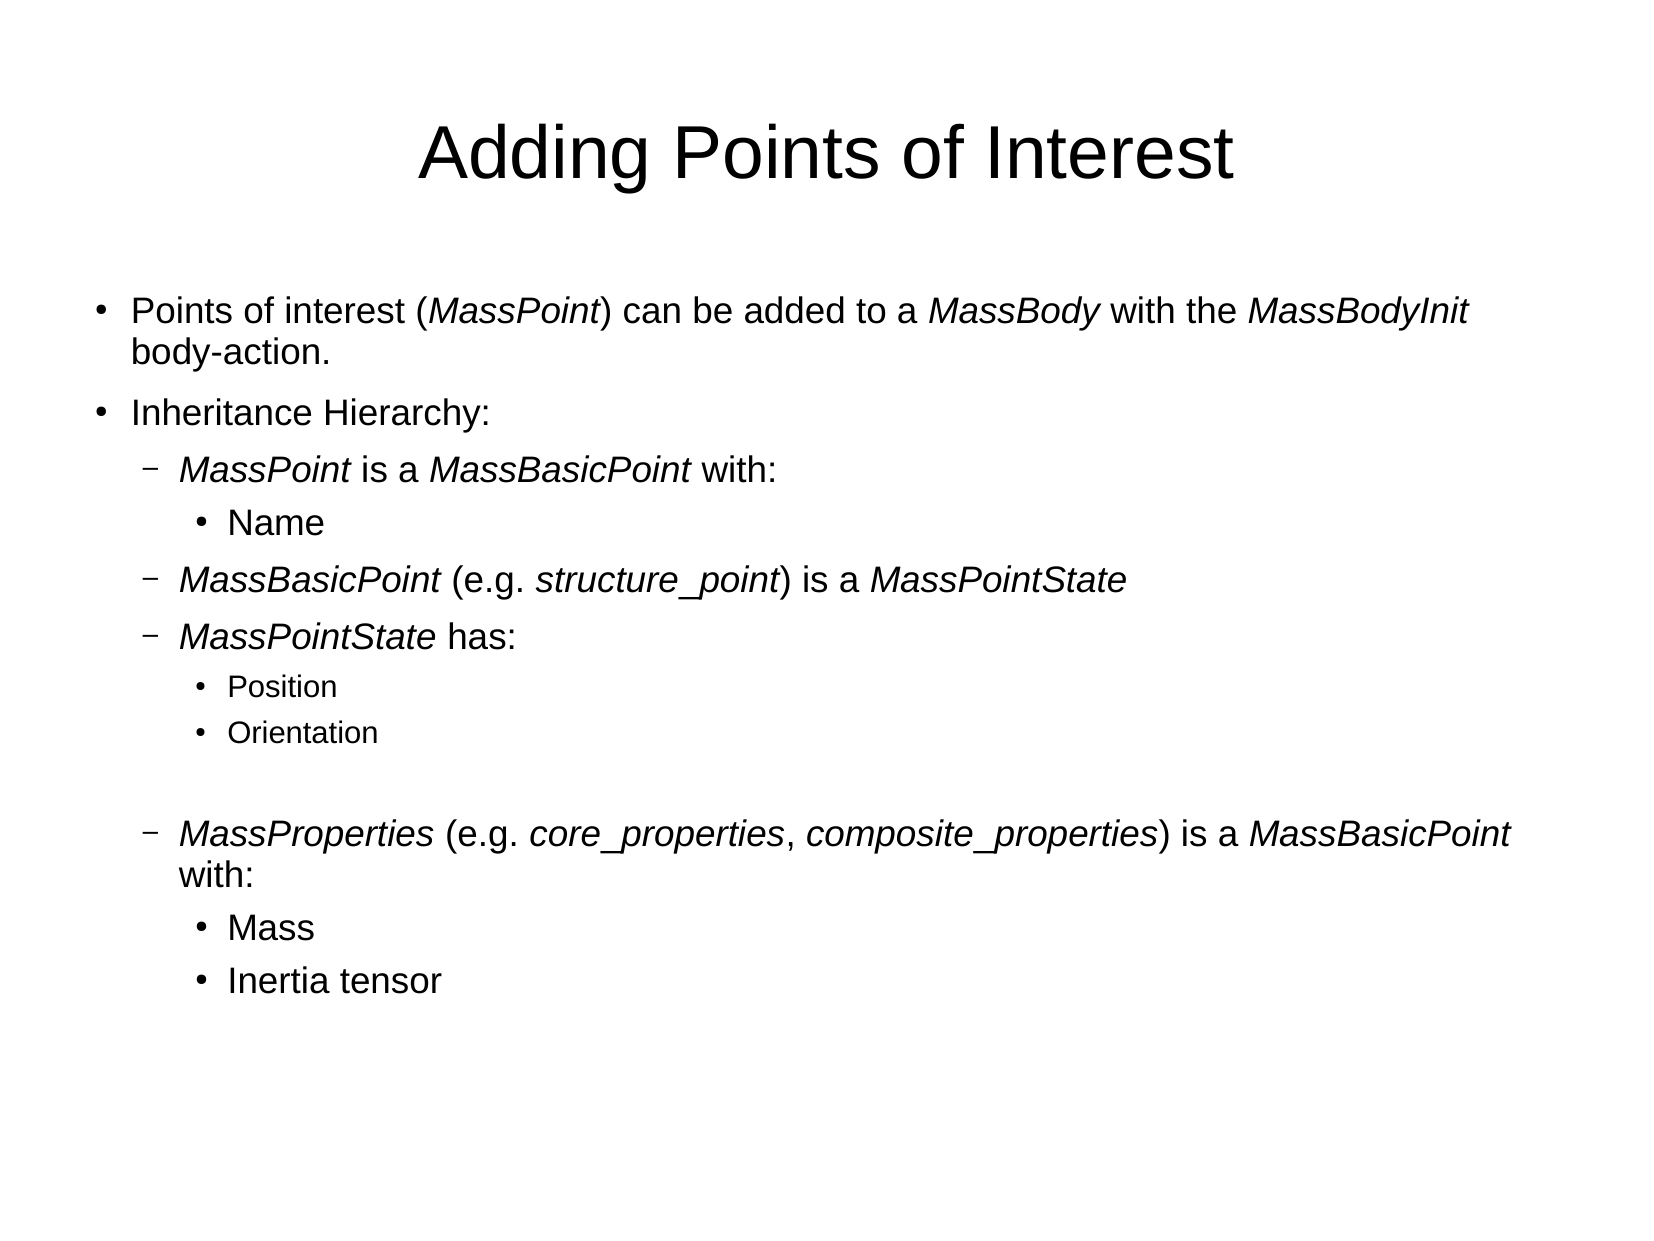

# Adding Points of Interest
Points of interest (MassPoint) can be added to a MassBody with the MassBodyInit body-action.
Inheritance Hierarchy:
MassPoint is a MassBasicPoint with:
Name
MassBasicPoint (e.g. structure_point) is a MassPointState
MassPointState has:
Position
Orientation
MassProperties (e.g. core_properties, composite_properties) is a MassBasicPoint with:
Mass
Inertia tensor